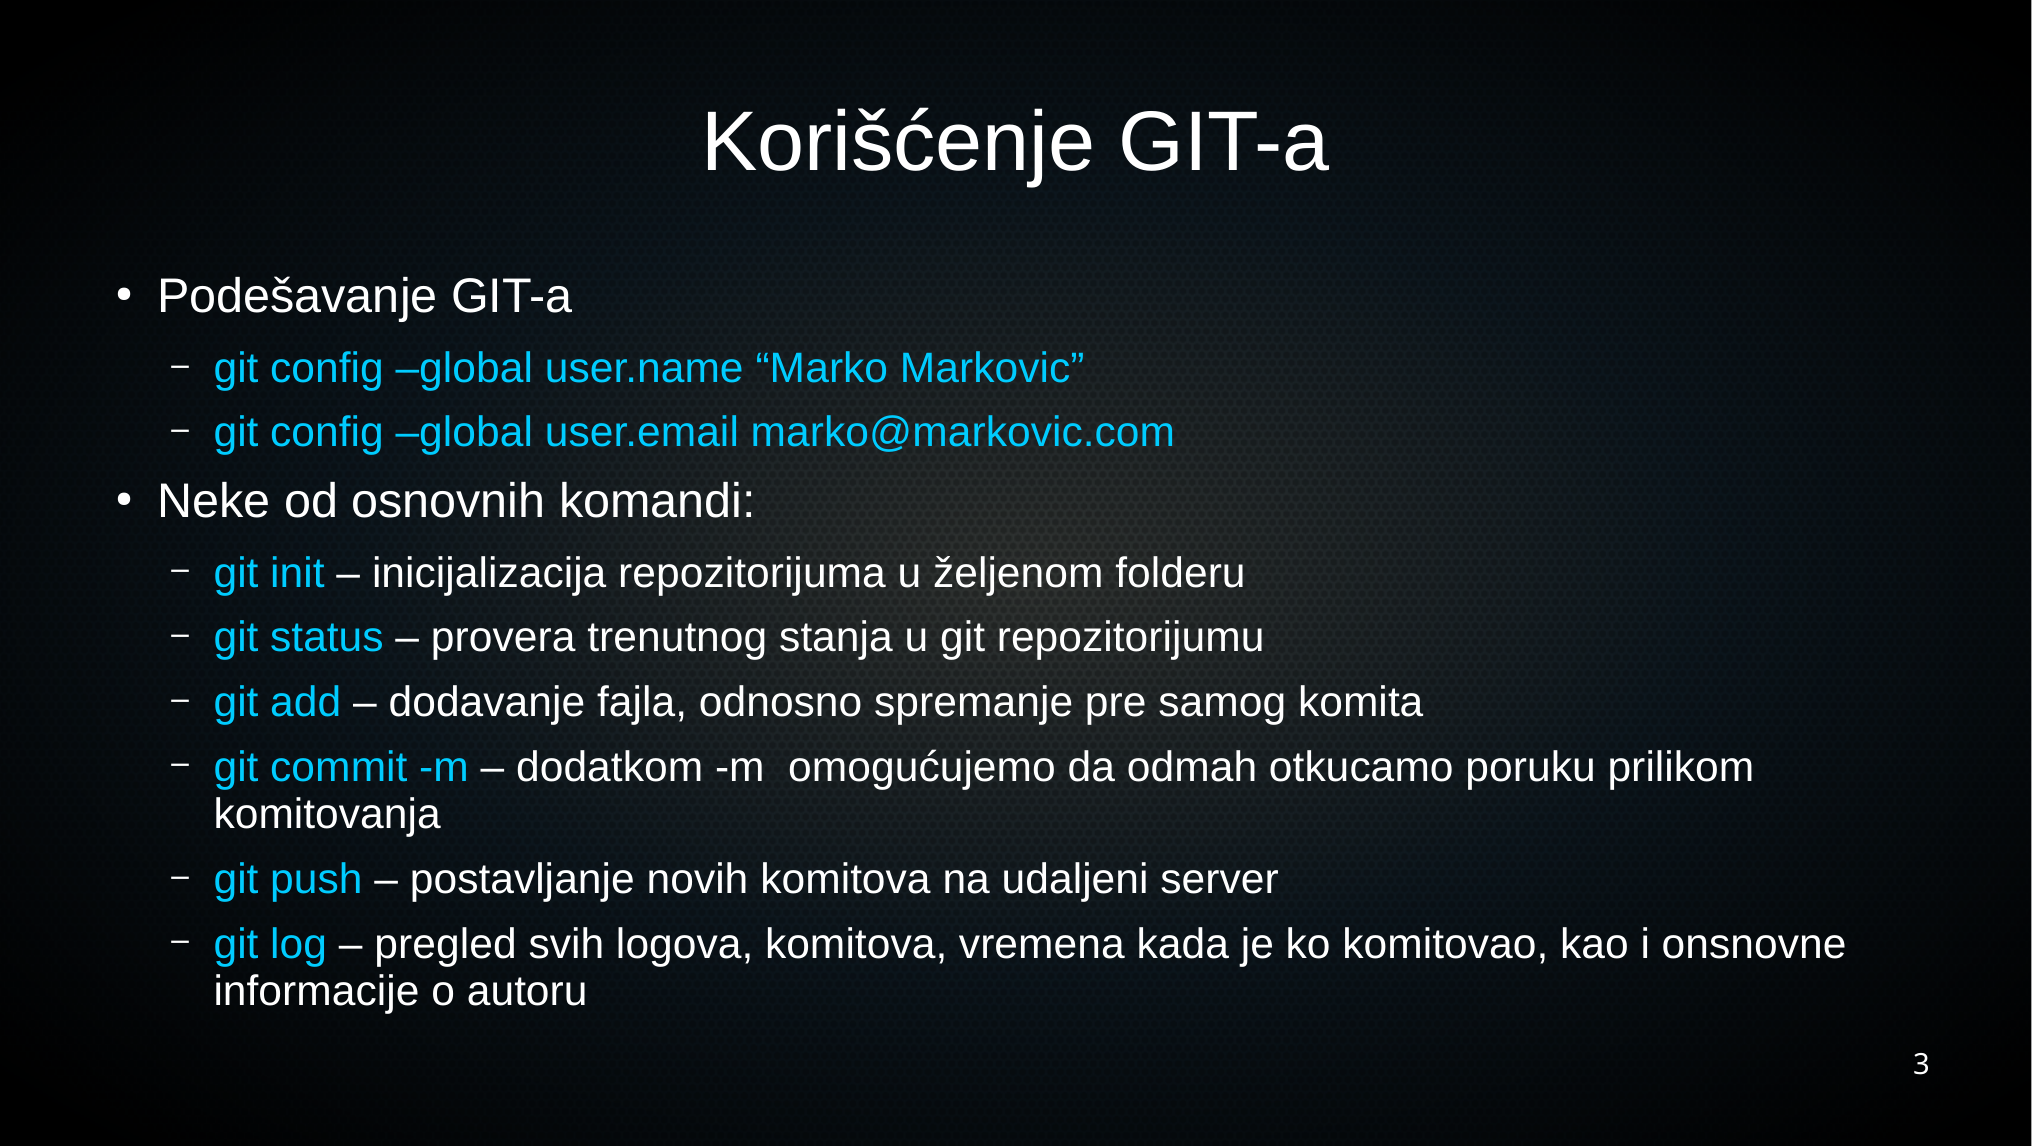

# Korišćenje GIT-a
Podešavanje GIT-a
git config –global user.name “Marko Markovic”
git config –global user.email marko@markovic.com
Neke od osnovnih komandi:
git init – inicijalizacija repozitorijuma u željenom folderu
git status – provera trenutnog stanja u git repozitorijumu
git add – dodavanje fajla, odnosno spremanje pre samog komita
git commit -m – dodatkom -m omogućujemo da odmah otkucamo poruku prilikom komitovanja
git push – postavljanje novih komitova na udaljeni server
git log – pregled svih logova, komitova, vremena kada je ko komitovao, kao i onsnovne informacije o autoru
3